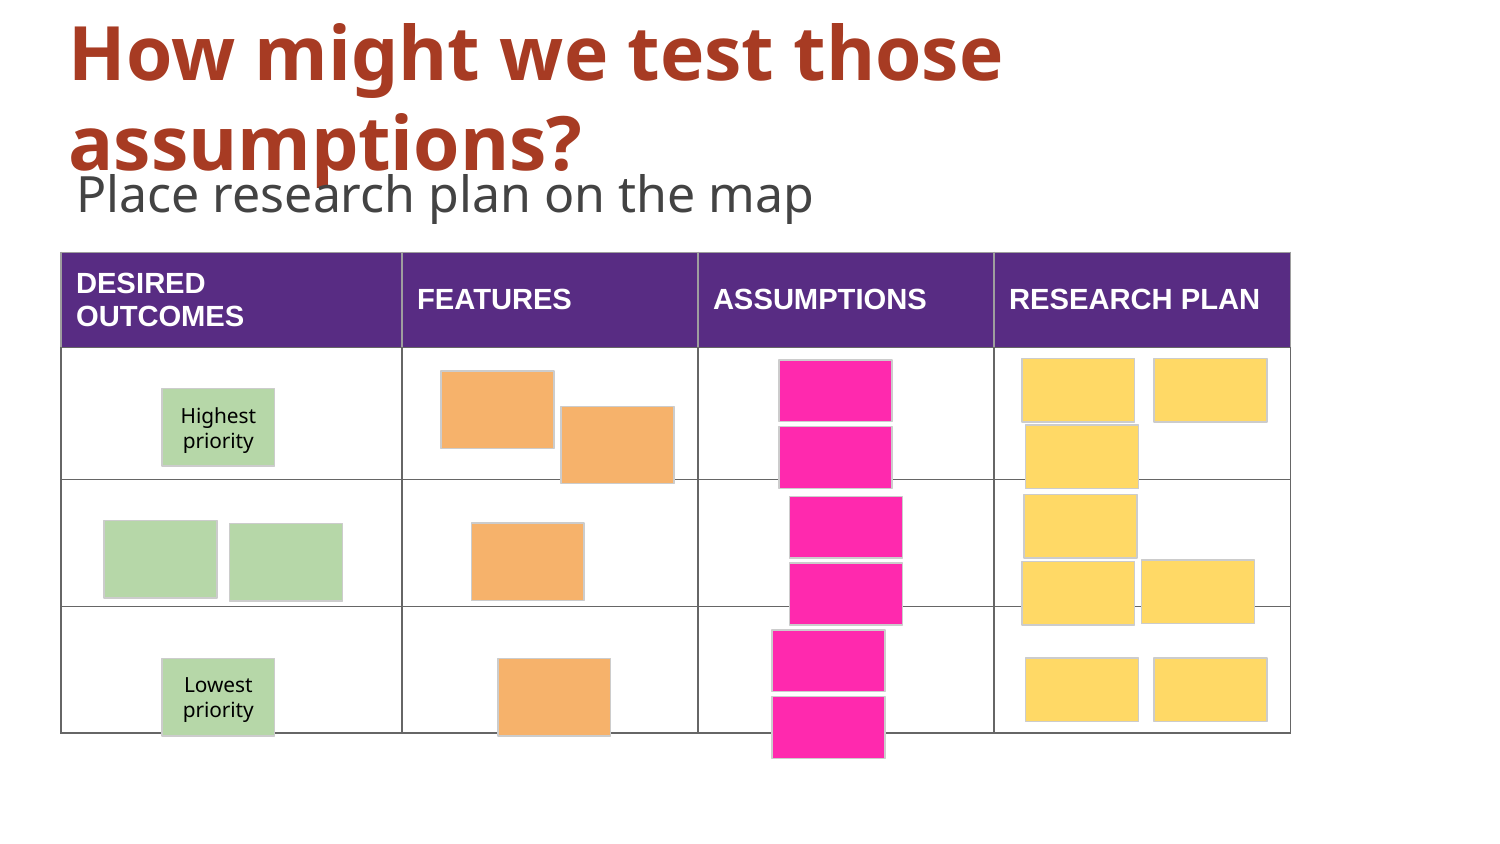

How might we test those assumptions?
Place research plan on the map
| DESIRED OUTCOMES | FEATURES | ASSUMPTIONS | RESEARCH PLAN |
| --- | --- | --- | --- |
| | | | |
| | | | |
| | | | |
Highest priority
Lowest priority